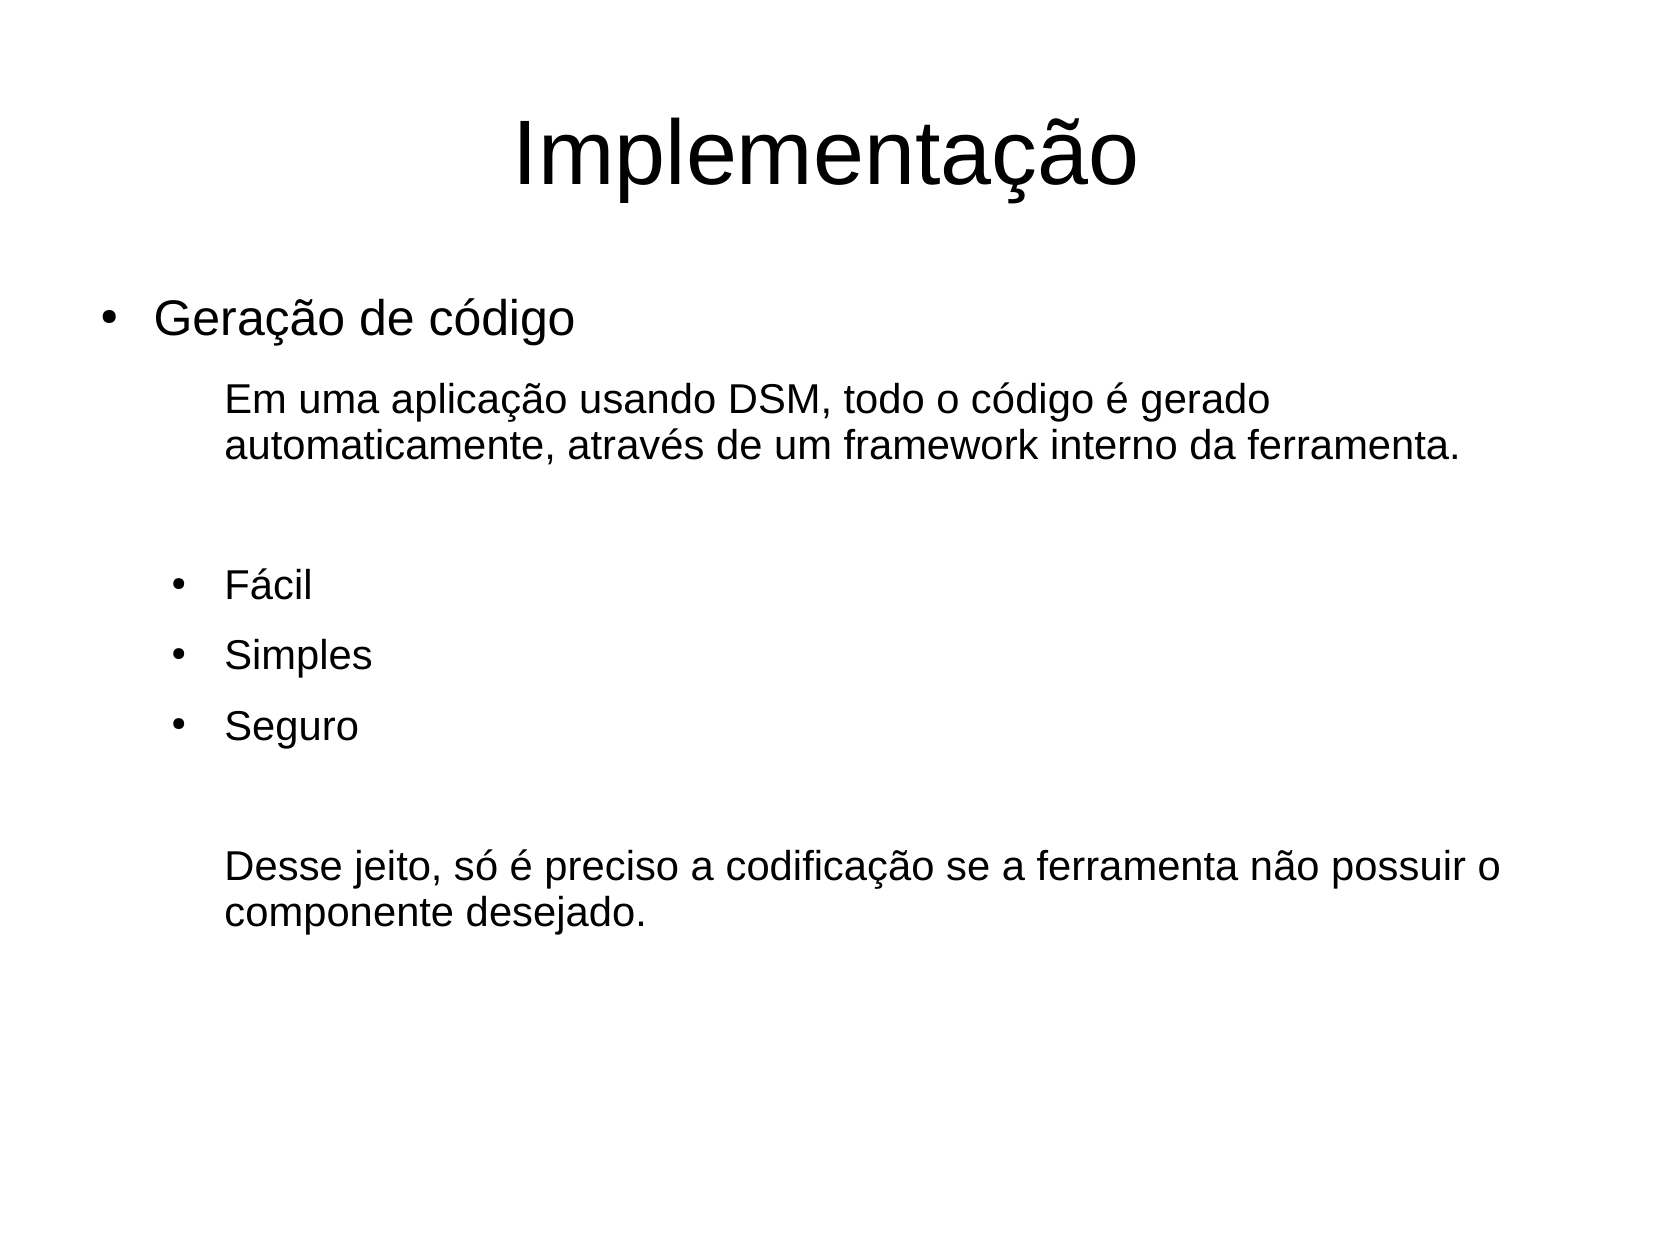

# Implementação
Geração de código
Em uma aplicação usando DSM, todo o código é gerado automaticamente, através de um framework interno da ferramenta.
Fácil
Simples
Seguro
Desse jeito, só é preciso a codificação se a ferramenta não possuir o componente desejado.